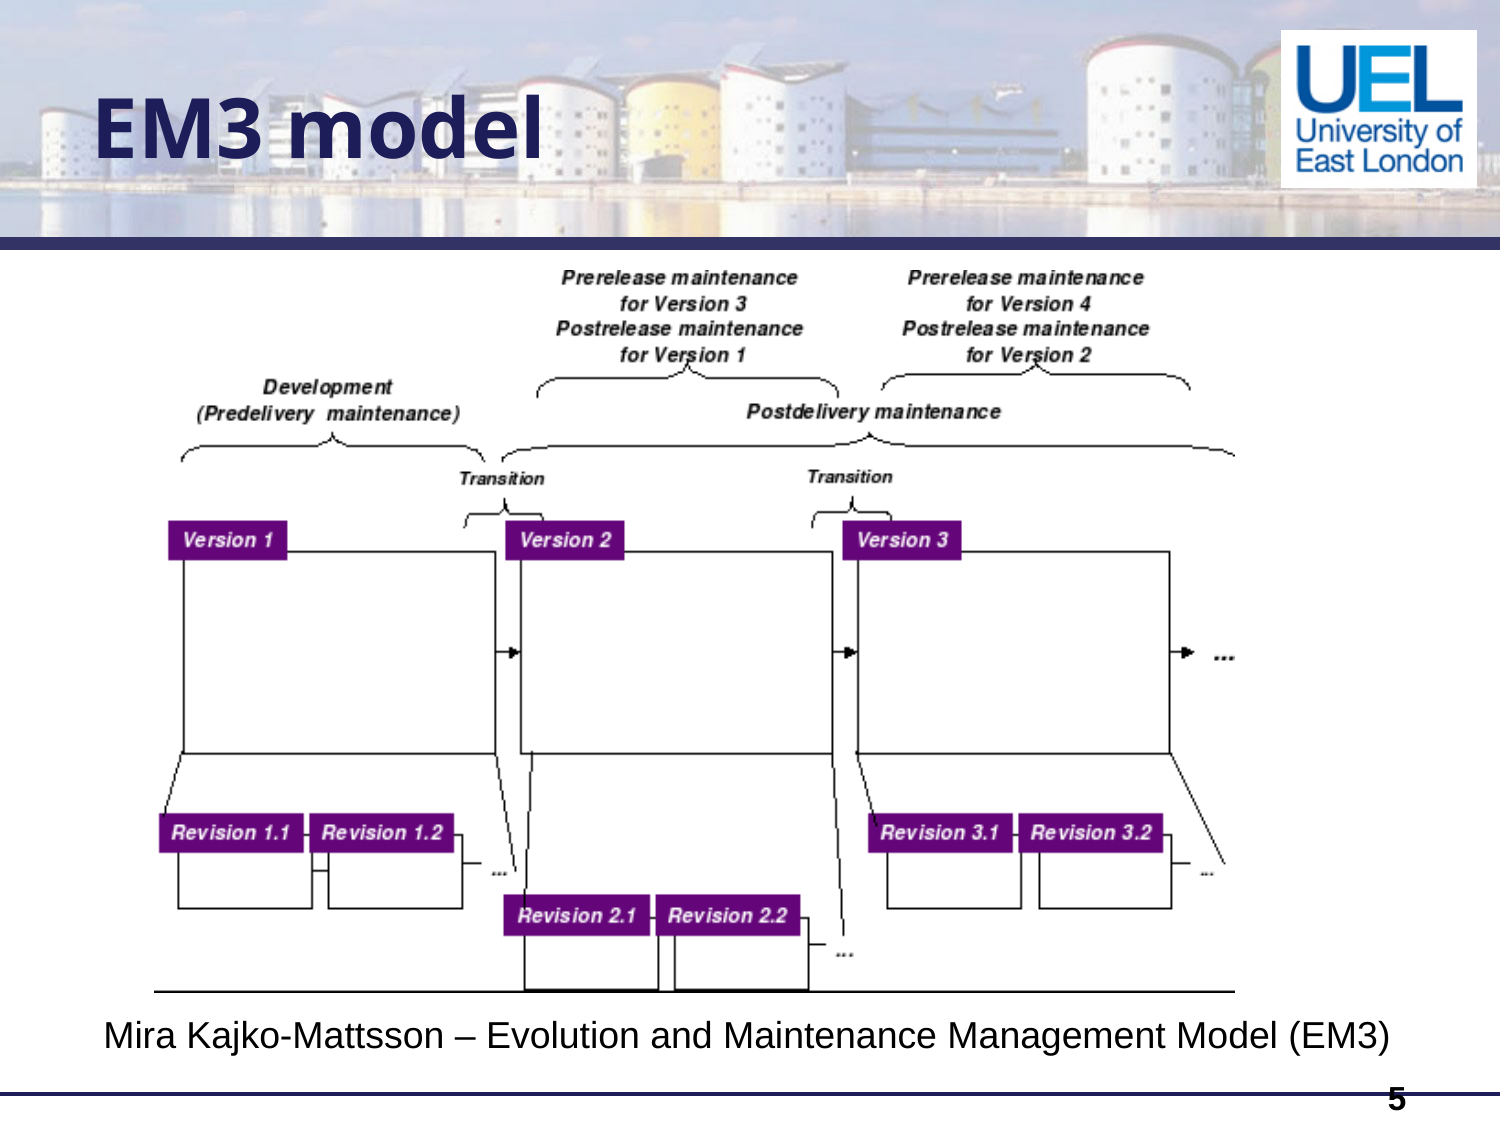

# EM3 model
Mira Kajko-Mattsson – Evolution and Maintenance Management Model (EM3)